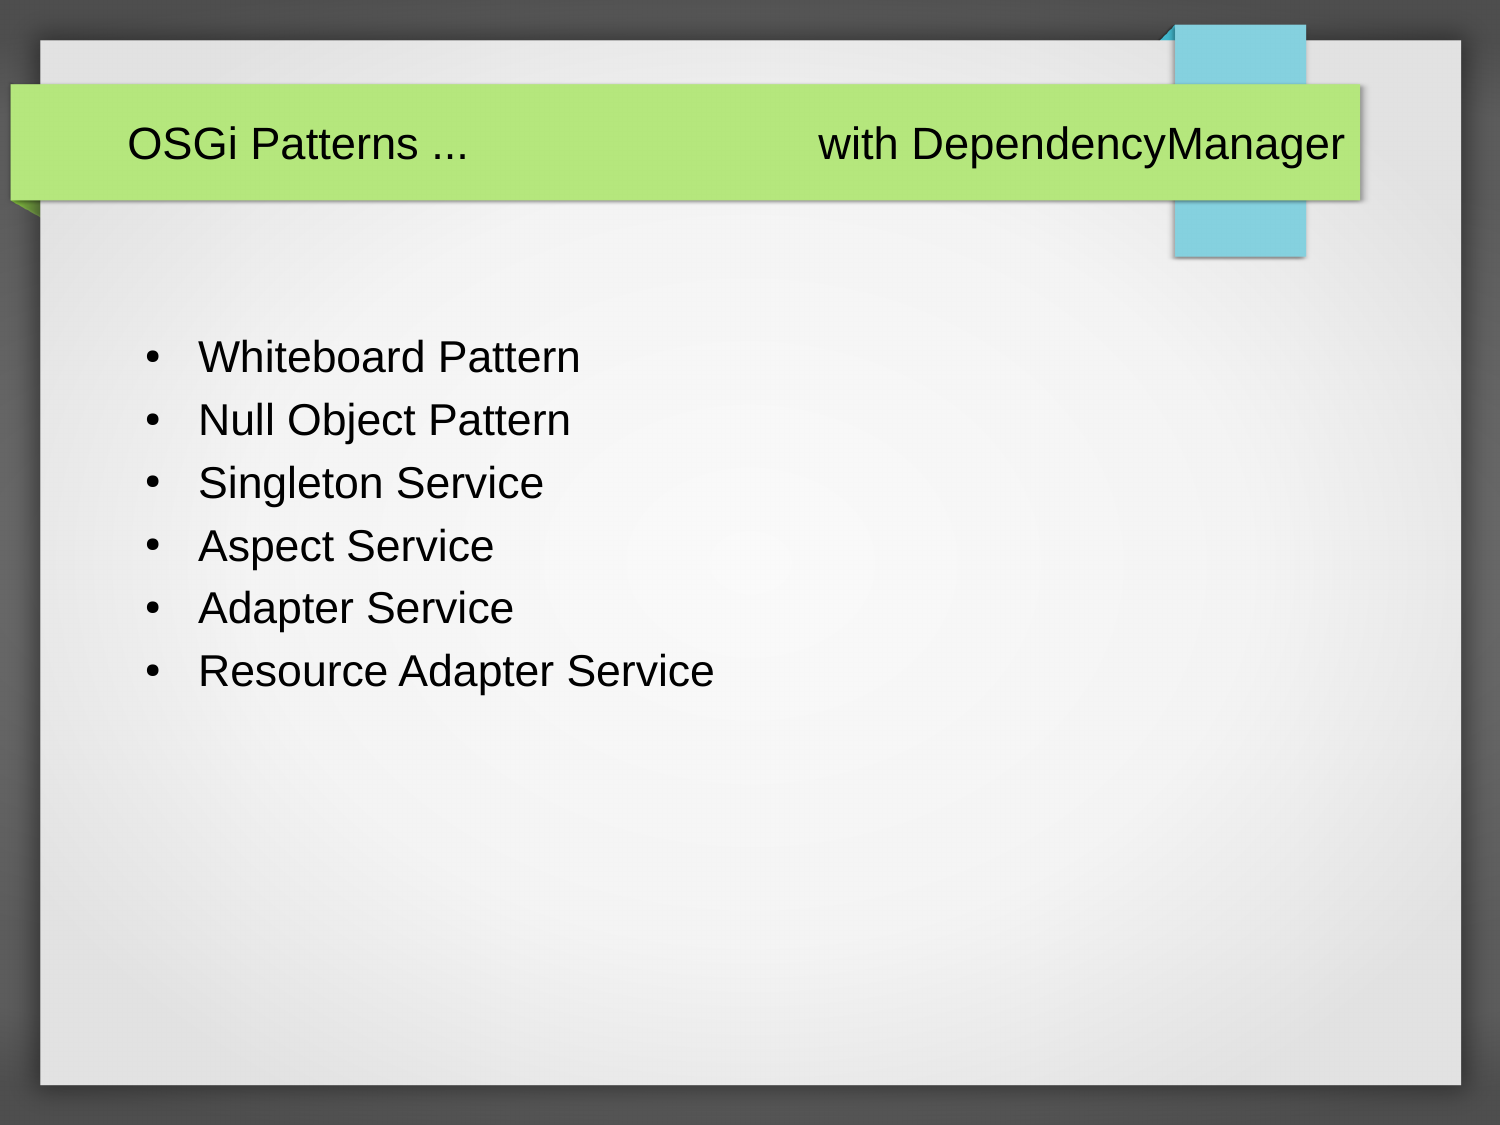

# OSGi Patterns ... with DependencyManager
Whiteboard Pattern
Null Object Pattern
Singleton Service
Aspect Service
Adapter Service
Resource Adapter Service